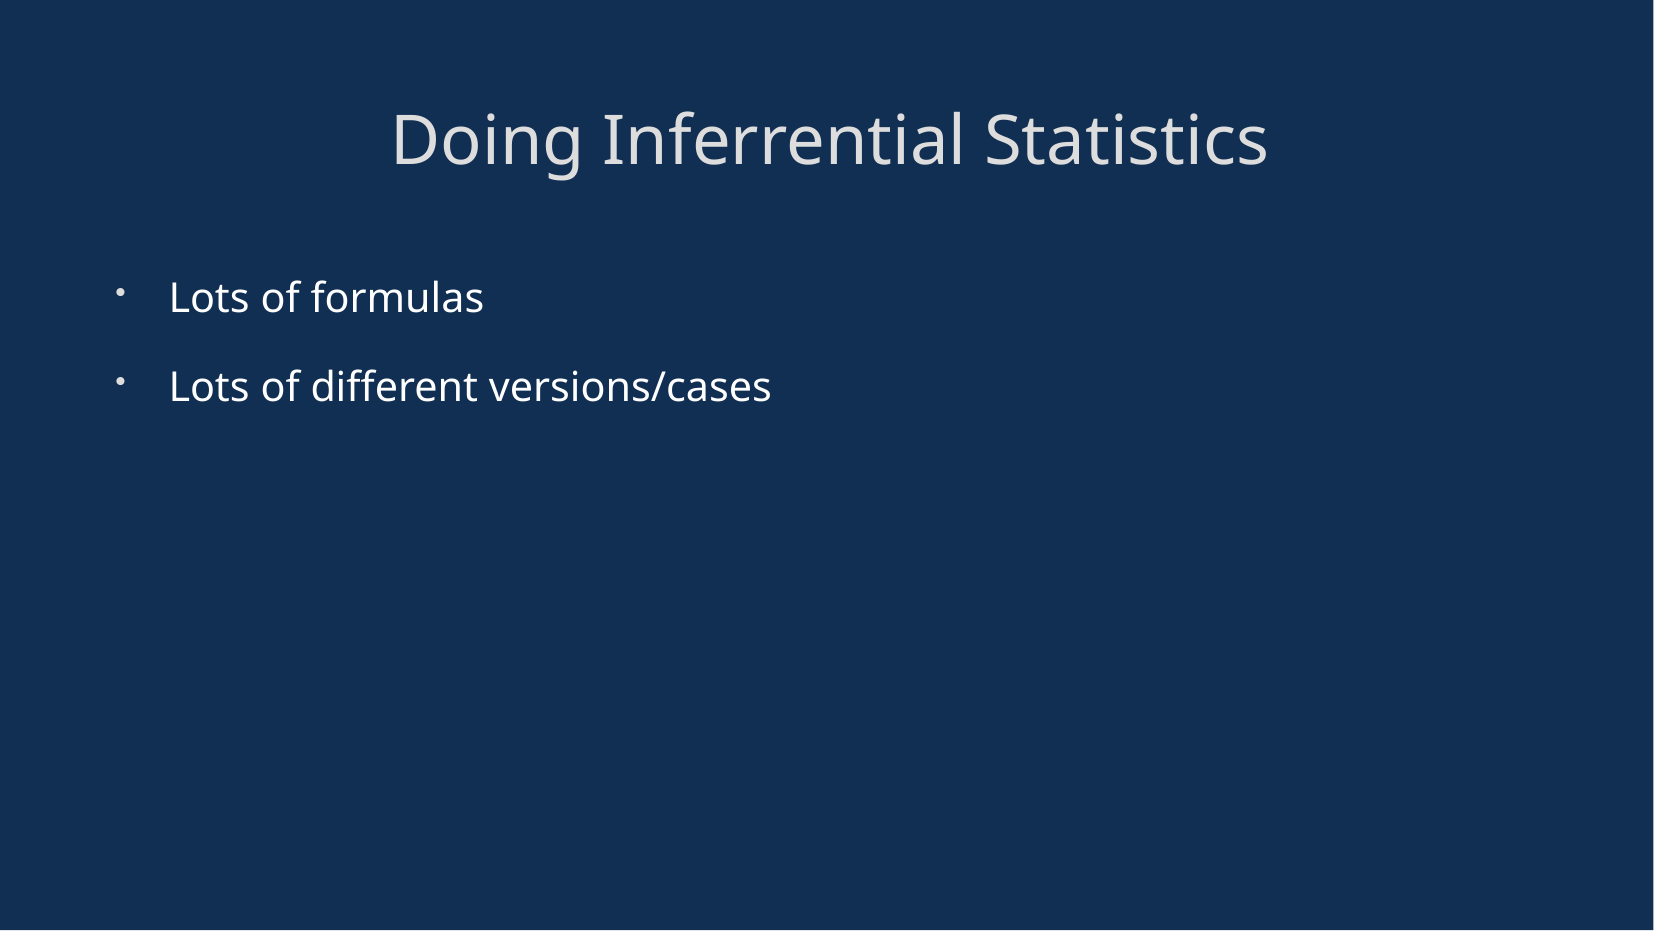

# Doing Inferrential Statistics
Lots of formulas
Lots of different versions/cases